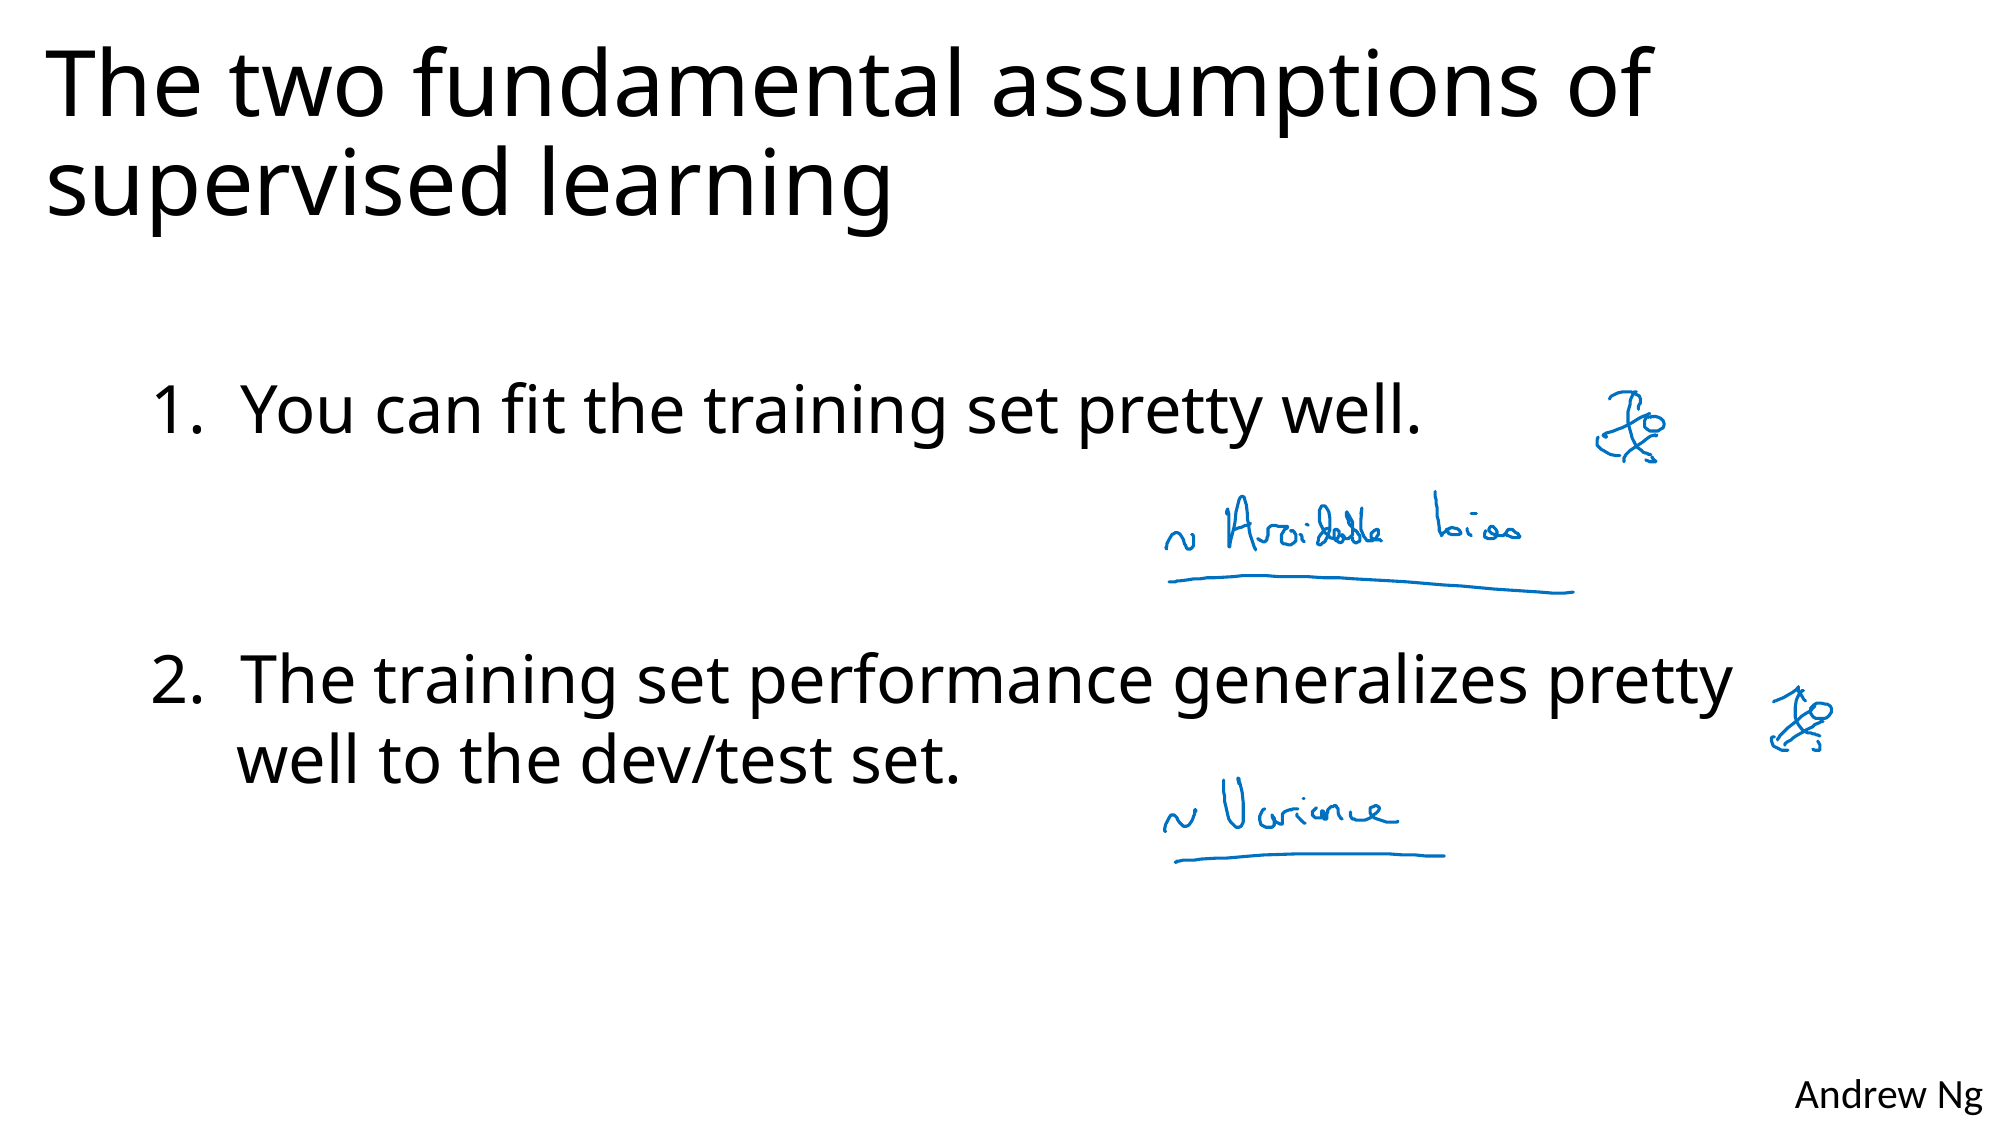

# The two fundamental assumptions of supervised learning
1. You can fit the training set pretty well.
2. The training set performance generalizes pretty
 well to the dev/test set.